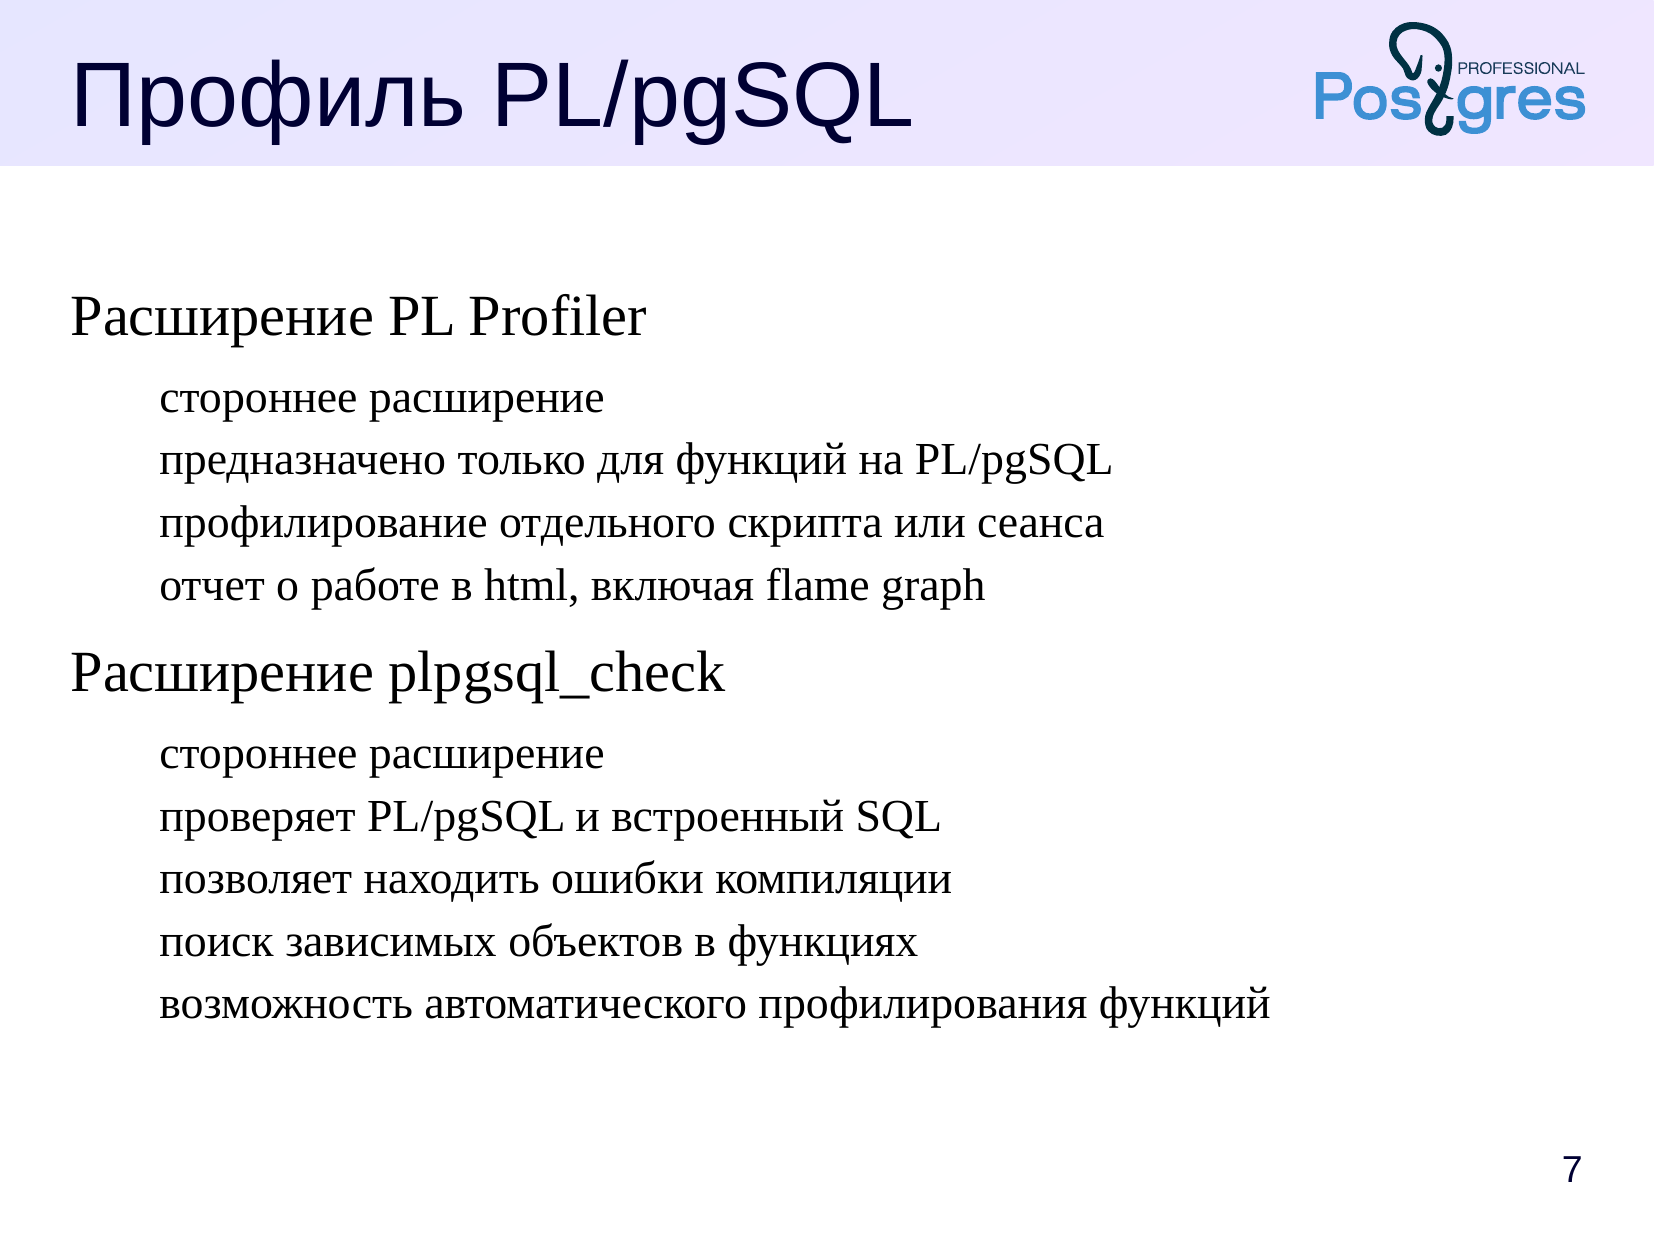

# Профиль PL/pgSQL
Расширение PL Profiler
стороннее расширение
предназначено только для функций на PL/pgSQL
профилирование отдельного скрипта или сеанса
отчет о работе в html, включая flame graph
Расширение plpgsql_check
стороннее расширение
проверяет PL/pgSQL и встроенный SQL
позволяет находить ошибки компиляции
поиск зависимых объектов в функциях
возможность автоматического профилирования функций